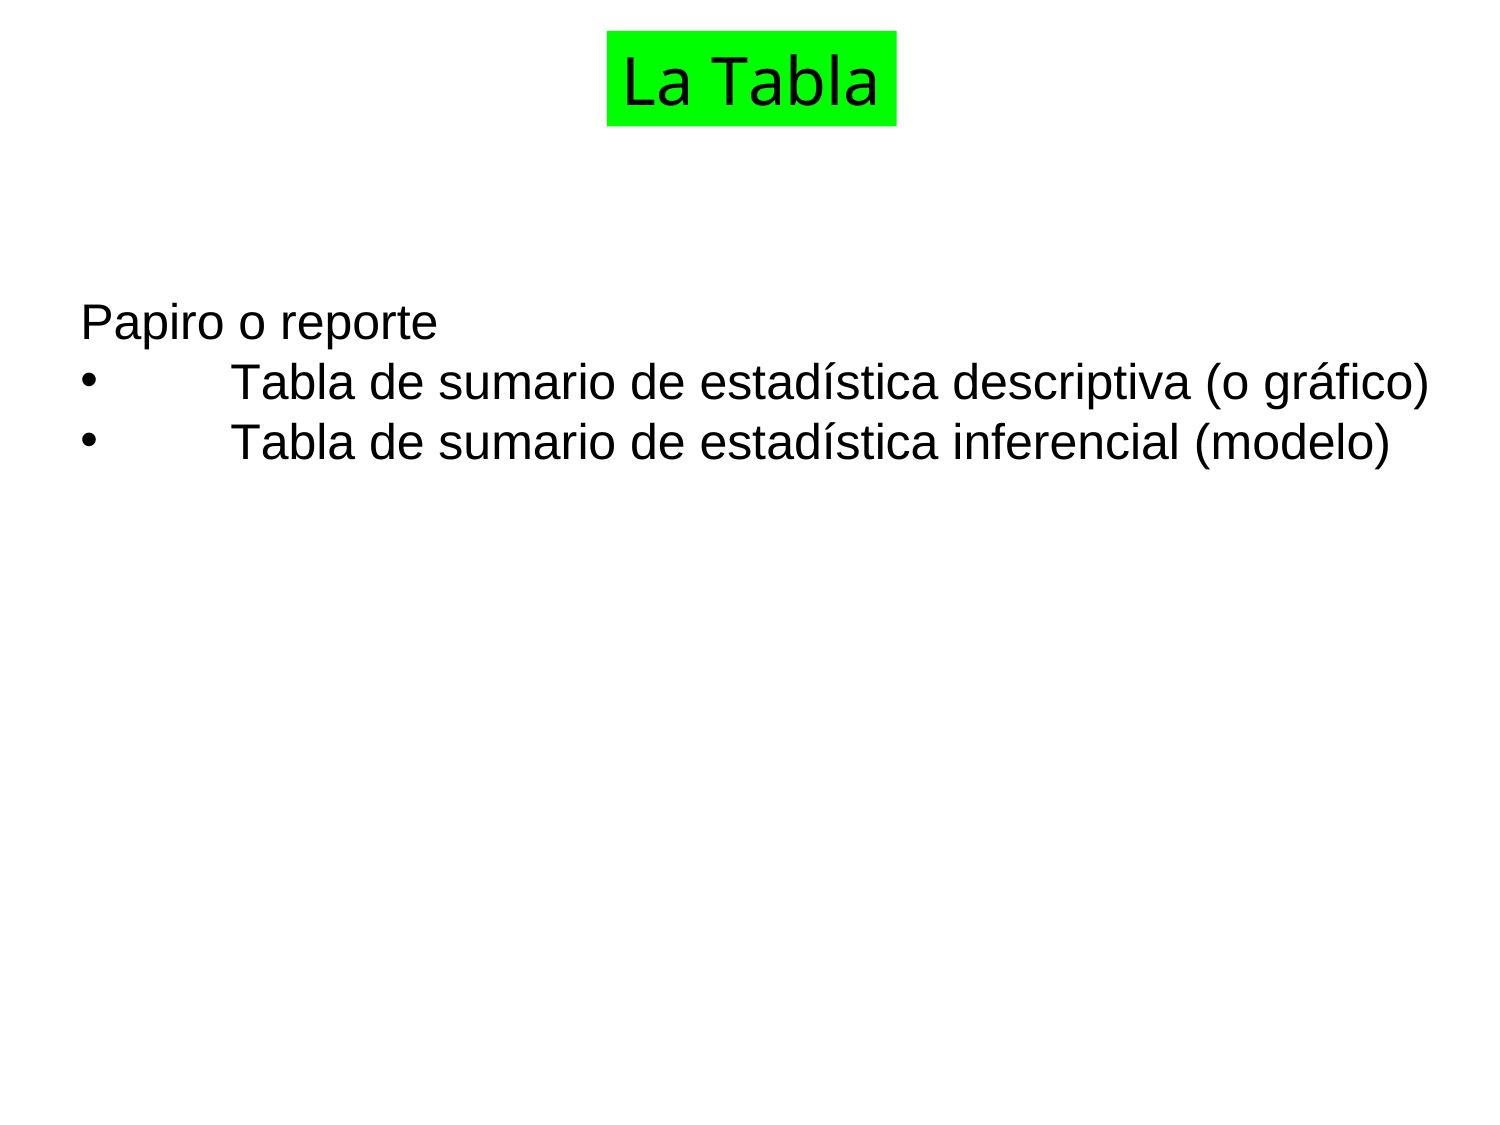

La Tabla
Papiro o reporte
	Tabla de sumario de estadística descriptiva (o gráfico)
	Tabla de sumario de estadística inferencial (modelo)